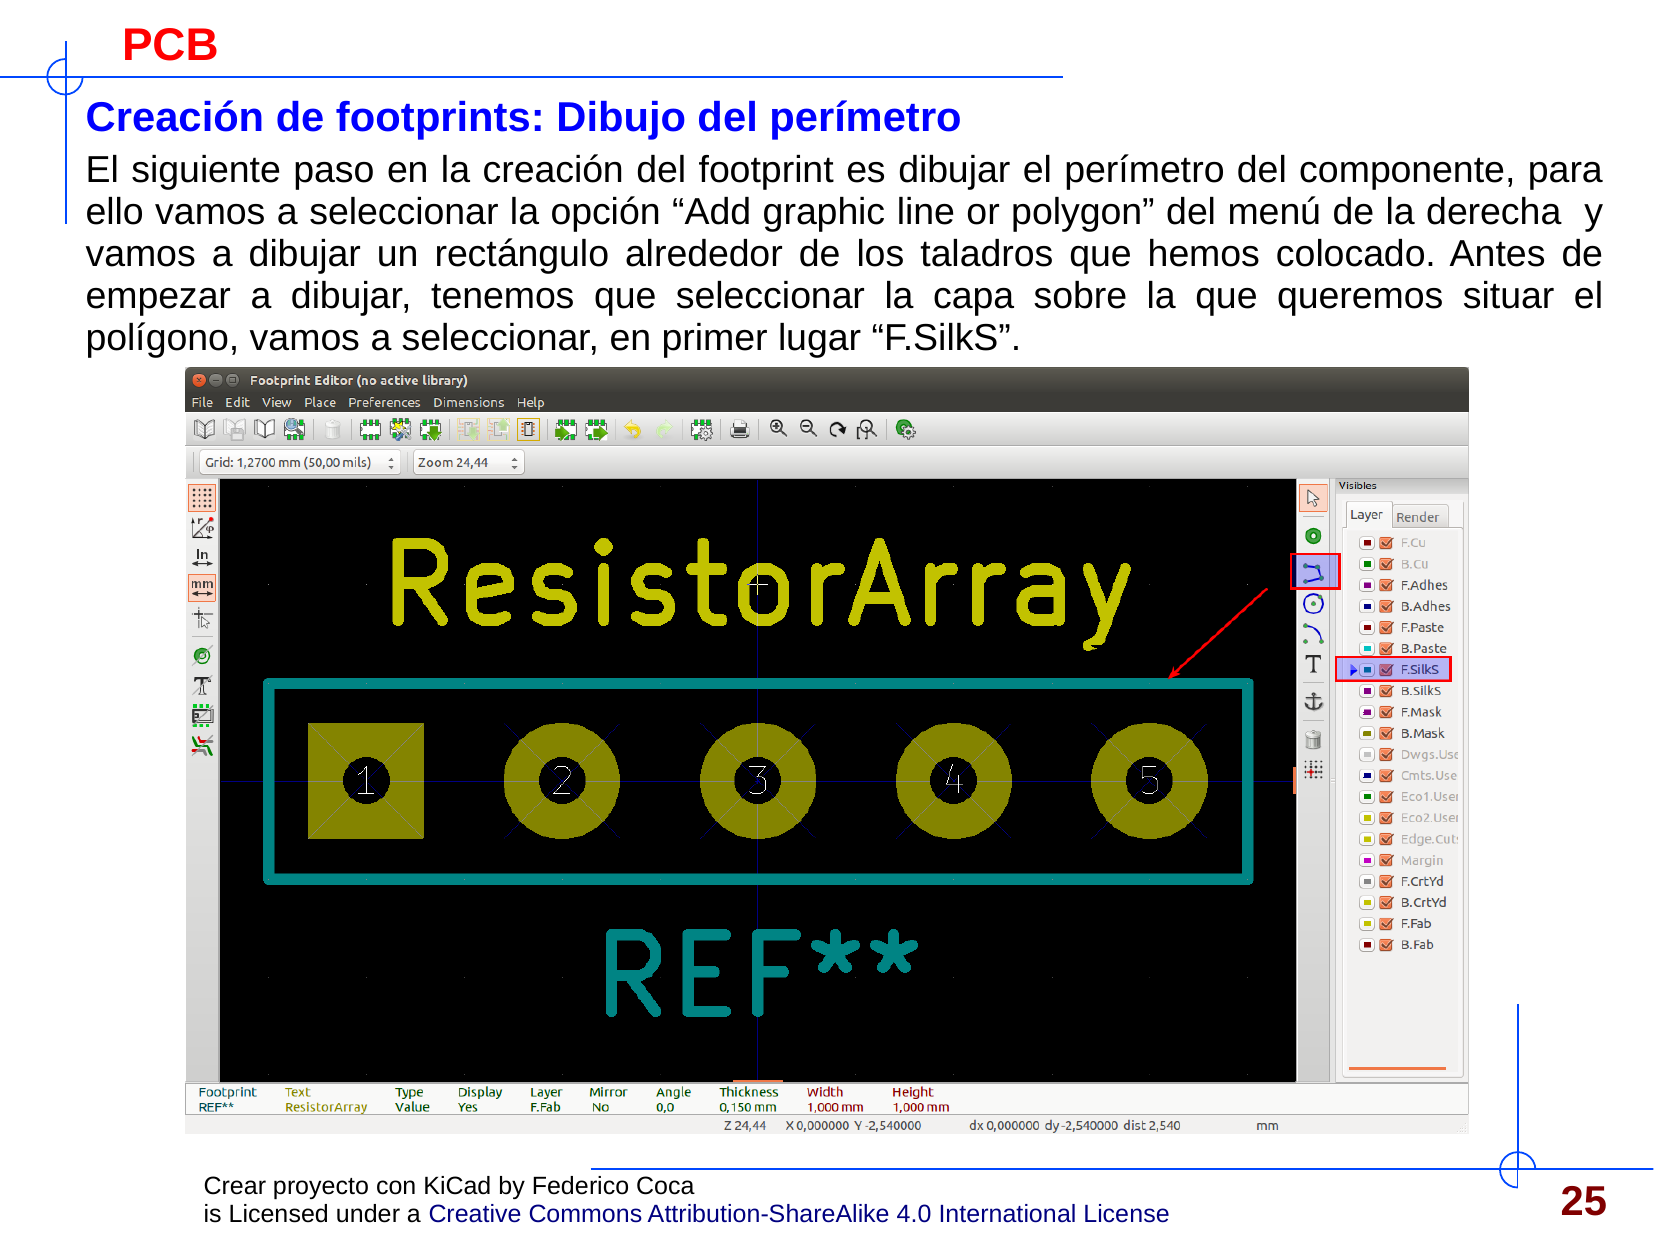

PCB
Creación de footprints: Dibujo del perímetro
El siguiente paso en la creación del footprint es dibujar el perímetro del componente, para ello vamos a seleccionar la opción “Add graphic line or polygon” del menú de la derecha y vamos a dibujar un rectángulo alrededor de los taladros que hemos colocado. Antes de empezar a dibujar, tenemos que seleccionar la capa sobre la que queremos situar el polígono, vamos a seleccionar, en primer lugar “F.SilkS”.
Crear proyecto con KiCad by Federico Coca
is Licensed under a Creative Commons Attribution-ShareAlike 4.0 International License